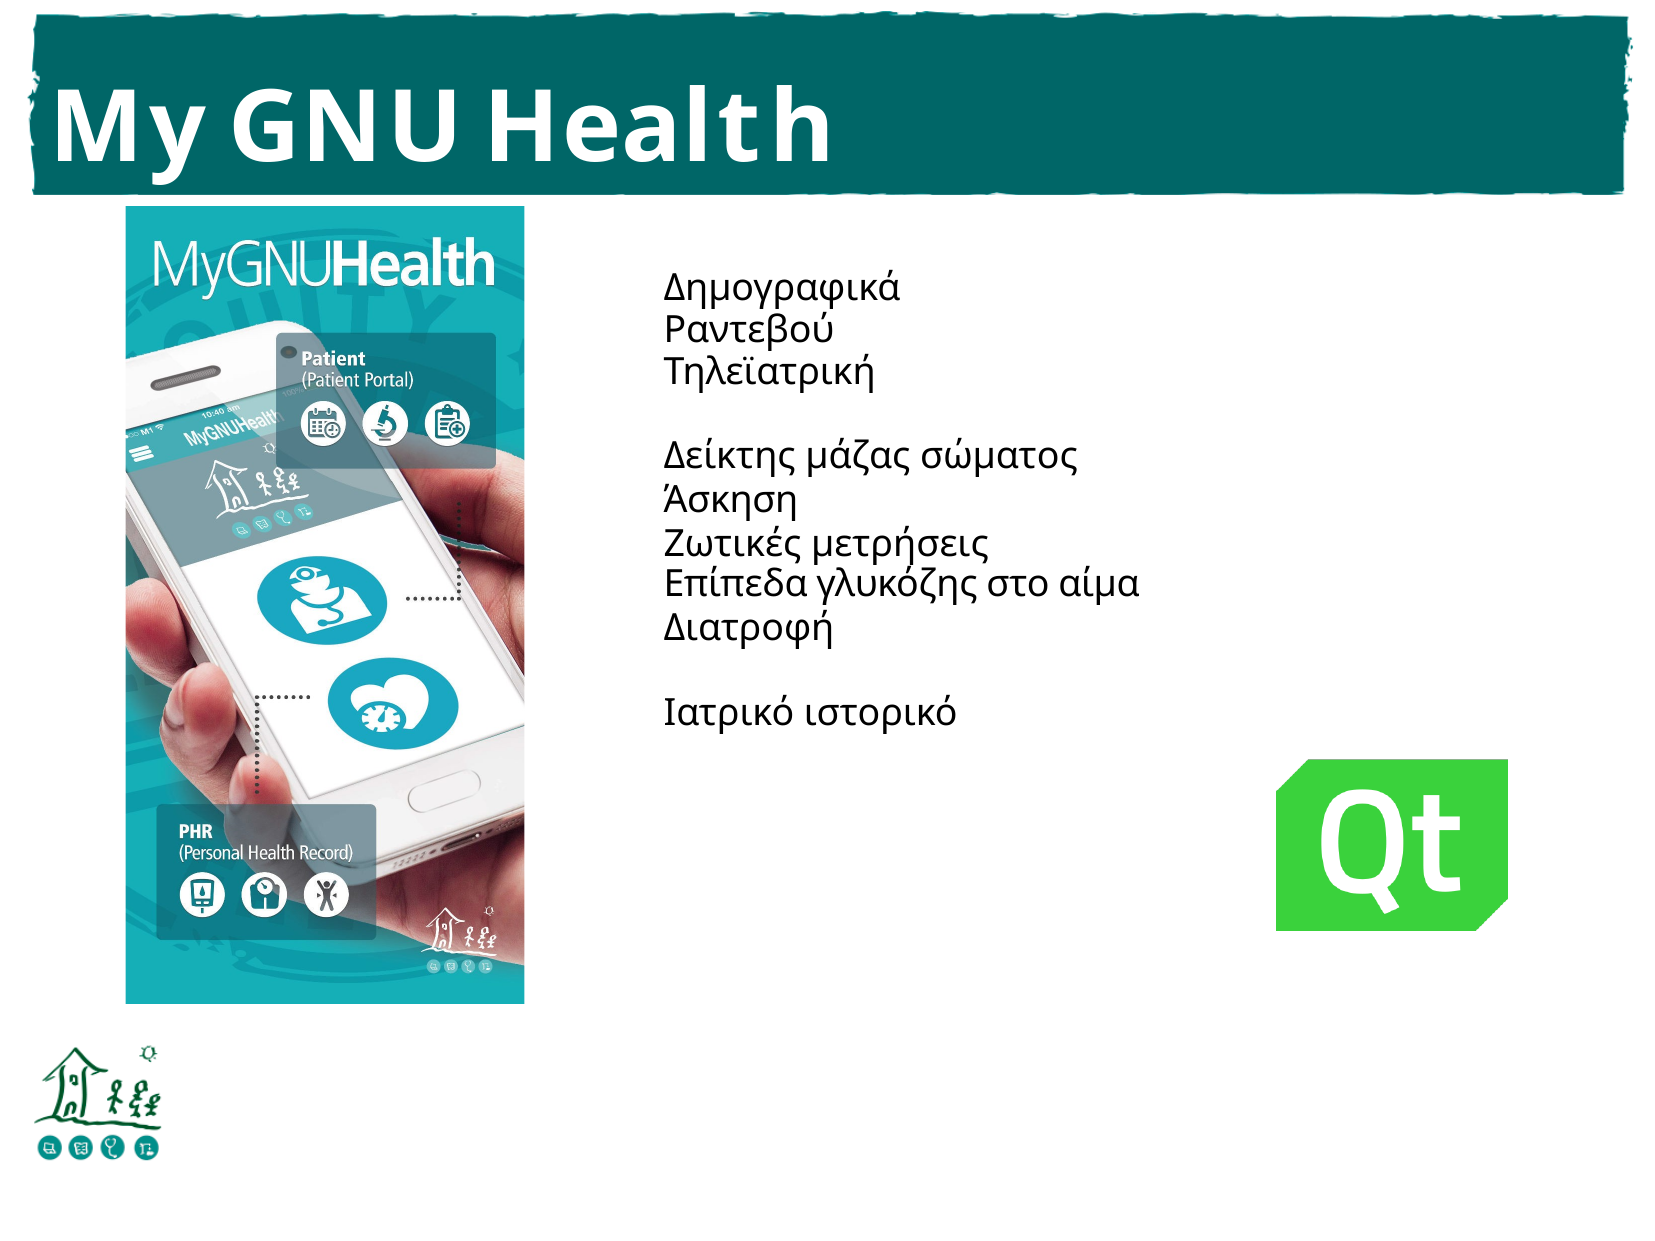

# MyGNUHealth
Δημογραφικά
Ραντεβού
Τηλεϊατρική
Δείκτης μάζας σώματος
Άσκηση
Ζωτικές μετρήσεις
Επίπεδα γλυκόζης στο αίμα
Διατροφή
Ιατρικό ιστορικό